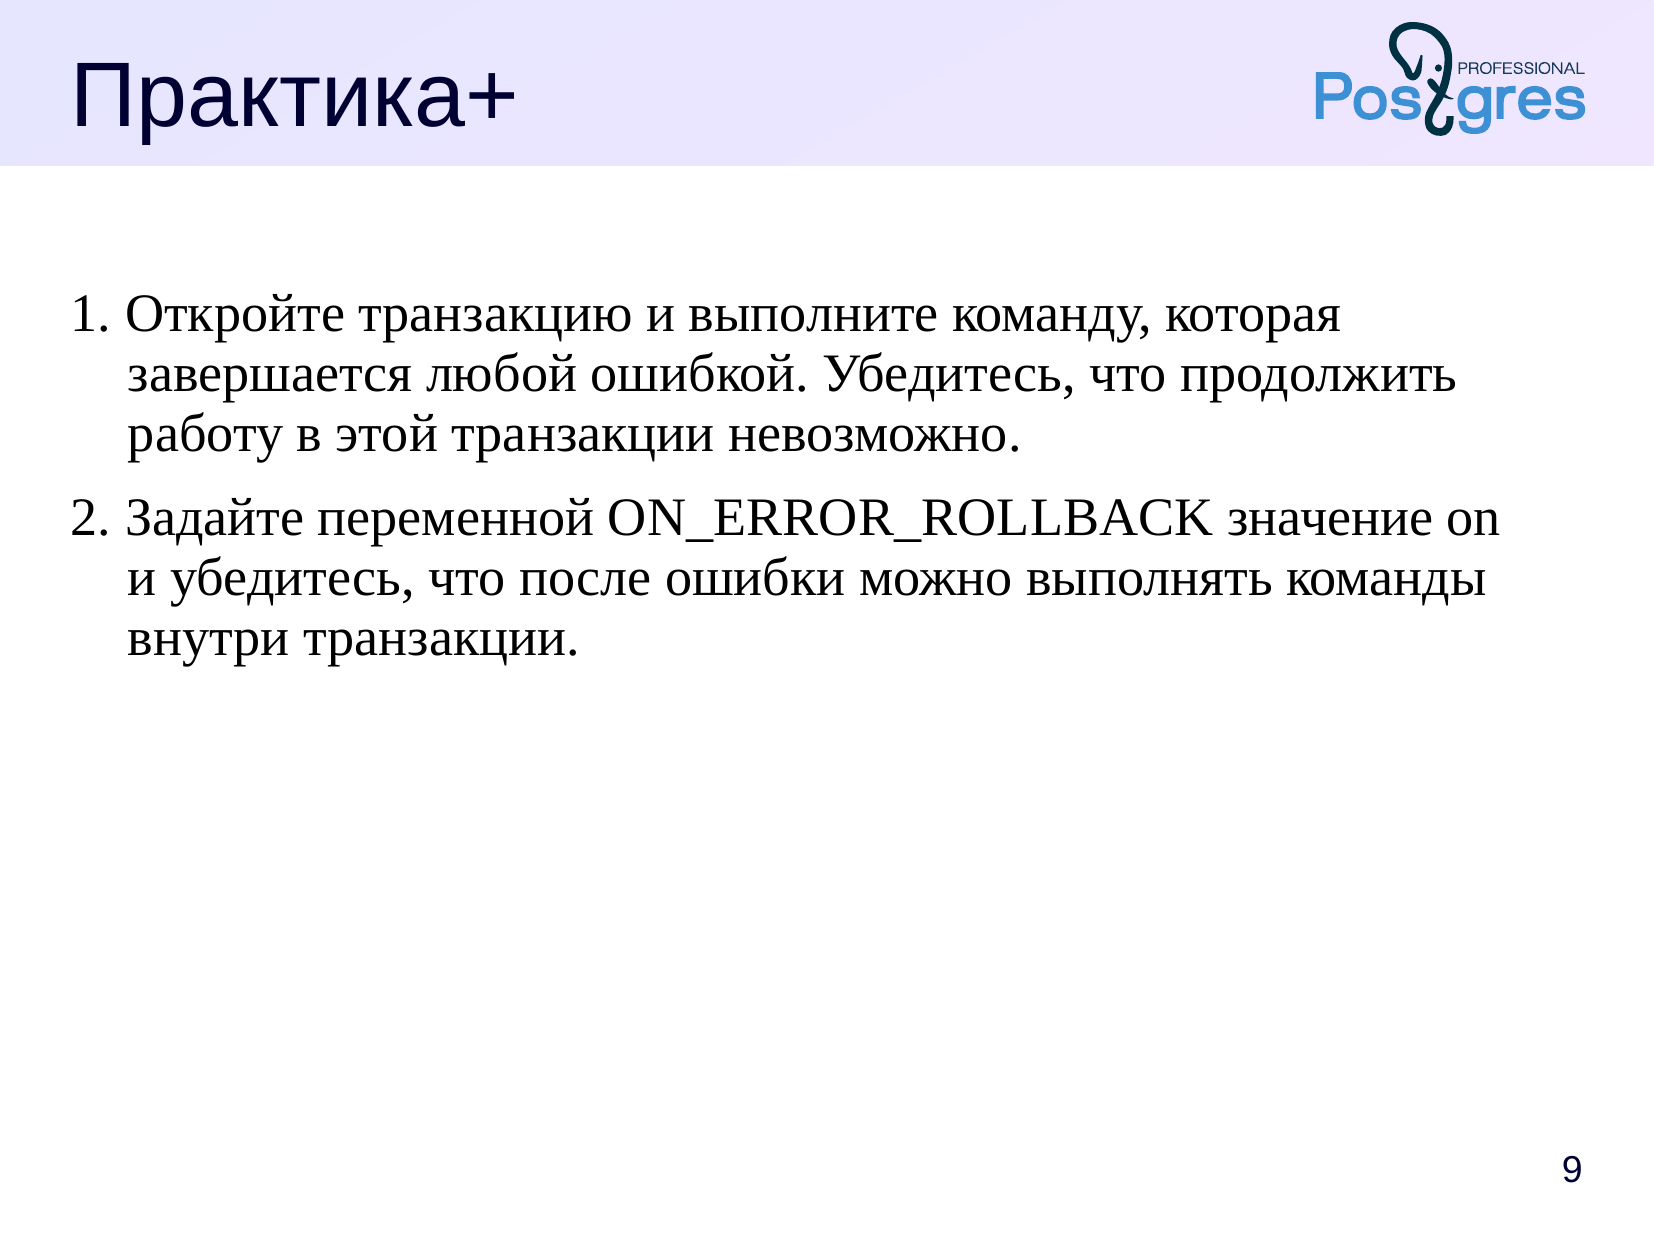

# Практика+
Откройте транзакцию и выполните команду, которая завершается любой ошибкой. Убедитесь, что продолжить работу в этой транзакции невозможно.
Задайте переменной ON_ERROR_ROLLBACK значение on
и убедитесь, что после ошибки можно выполнять команды внутри транзакции.